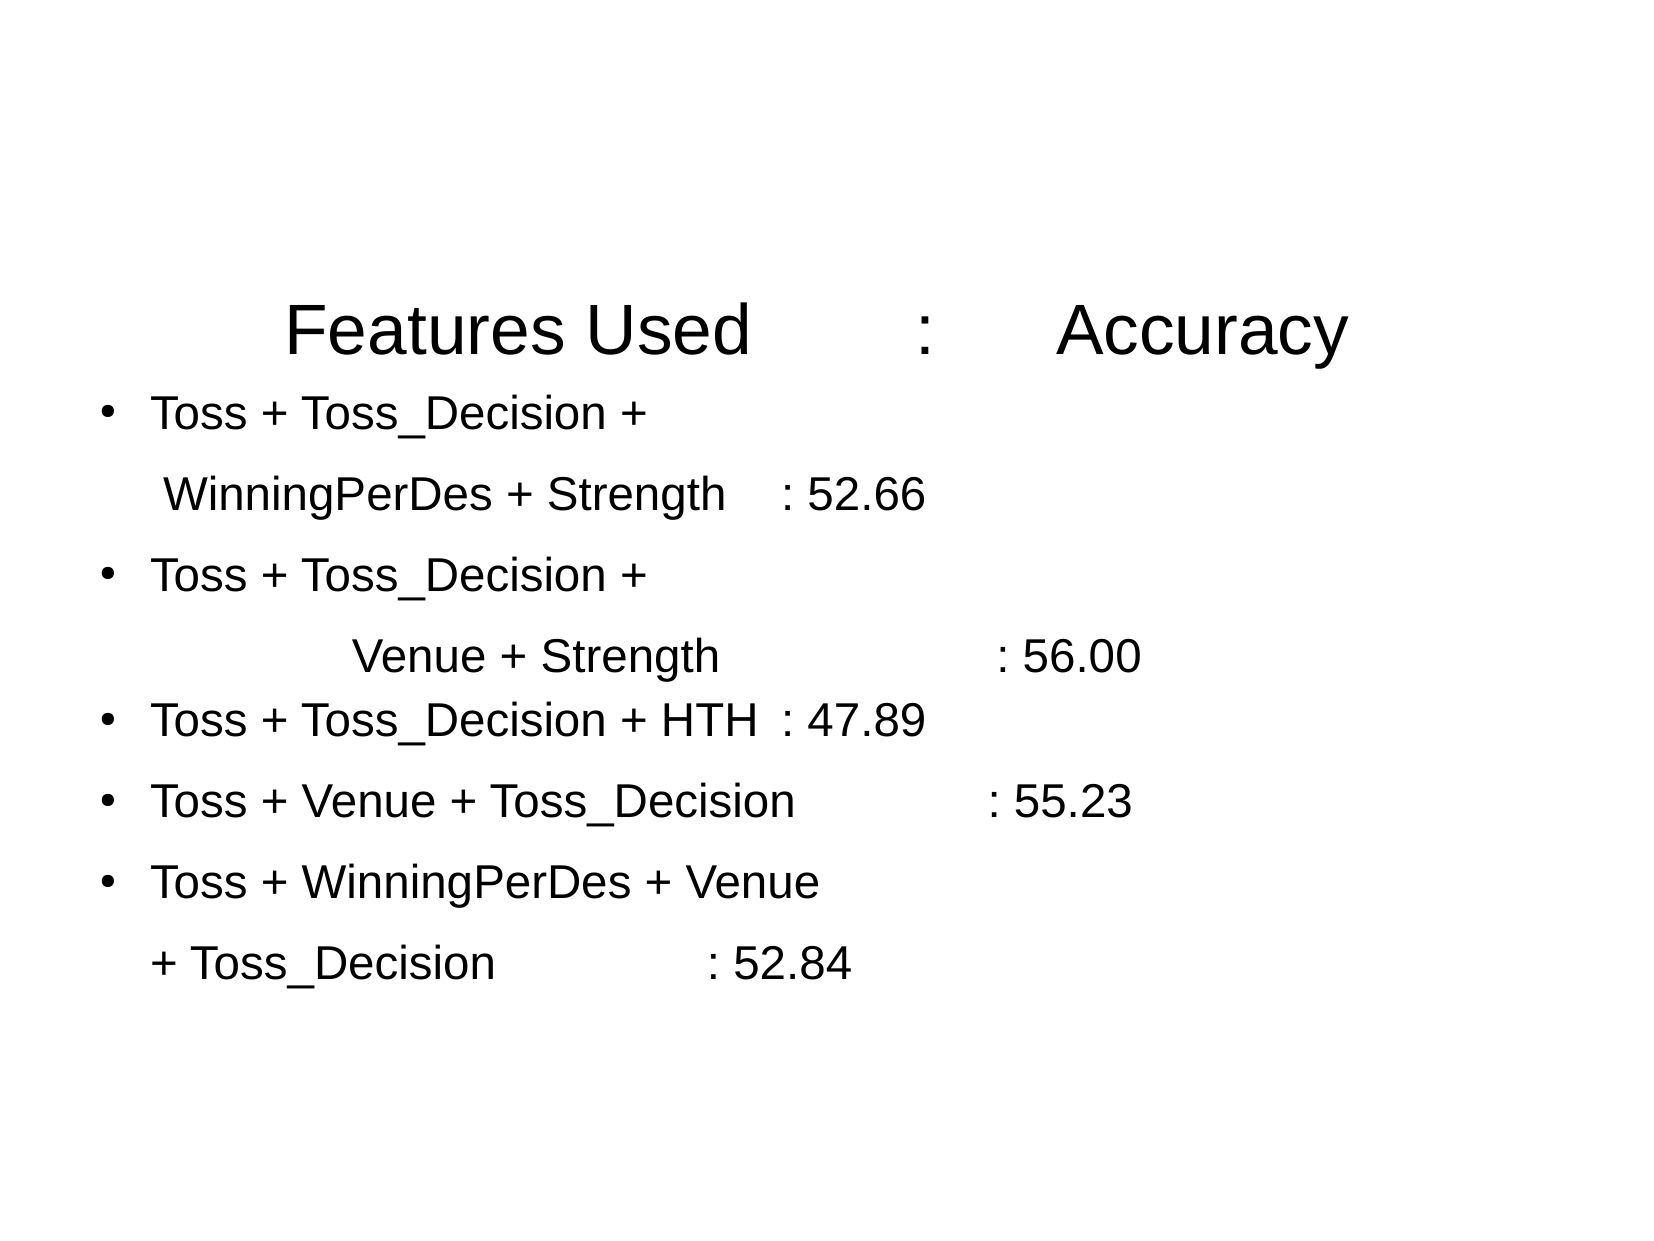

#
Features Used 				:		Accuracy
Toss + Toss_Decision +
 WinningPerDes + Strength								: 52.66
Toss + Toss_Decision +
Venue + Strength						 		 : 56.00
Toss + Toss_Decision + HTH								: 47.89
Toss + Venue + Toss_Decision 						 : 55.23
Toss + WinningPerDes + Venue
+ Toss_Decision 										 : 52.84